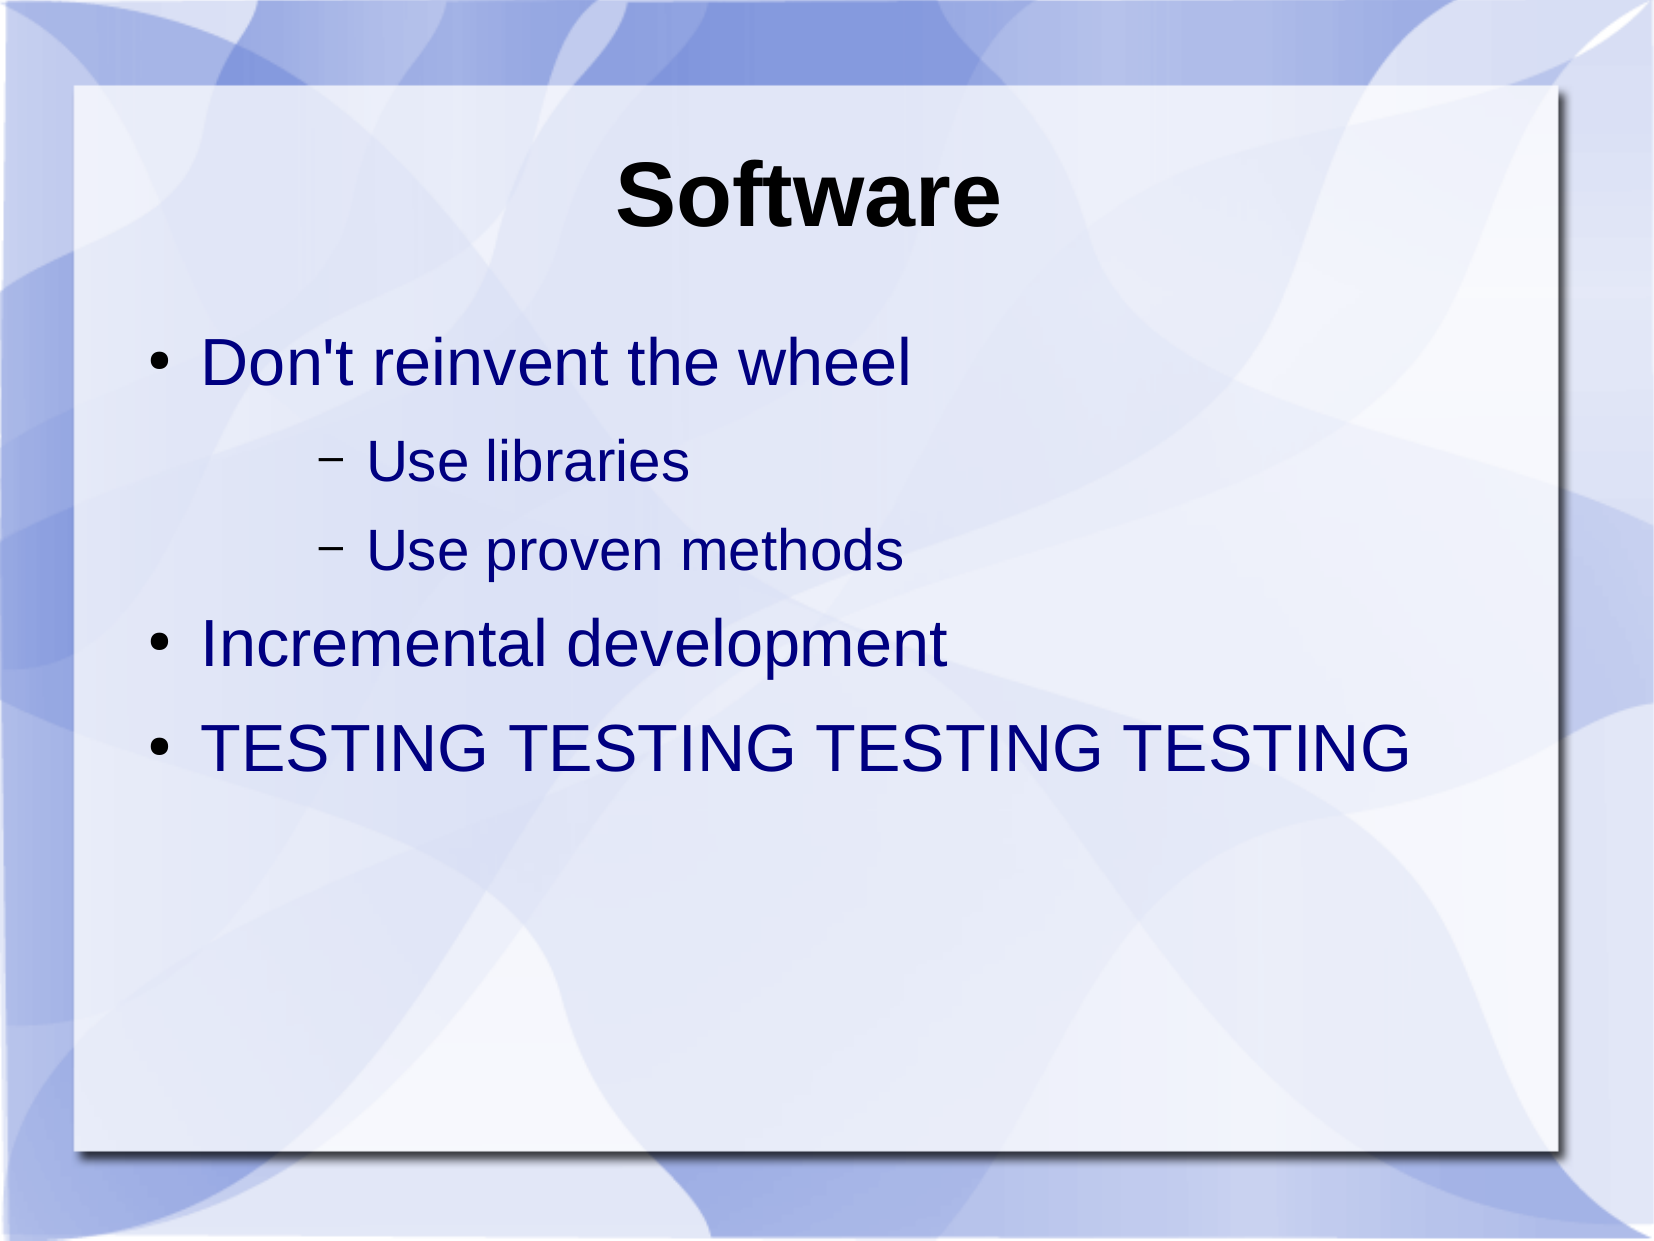

# Software
Don't reinvent the wheel
Use libraries
Use proven methods
Incremental development
TESTING TESTING TESTING TESTING